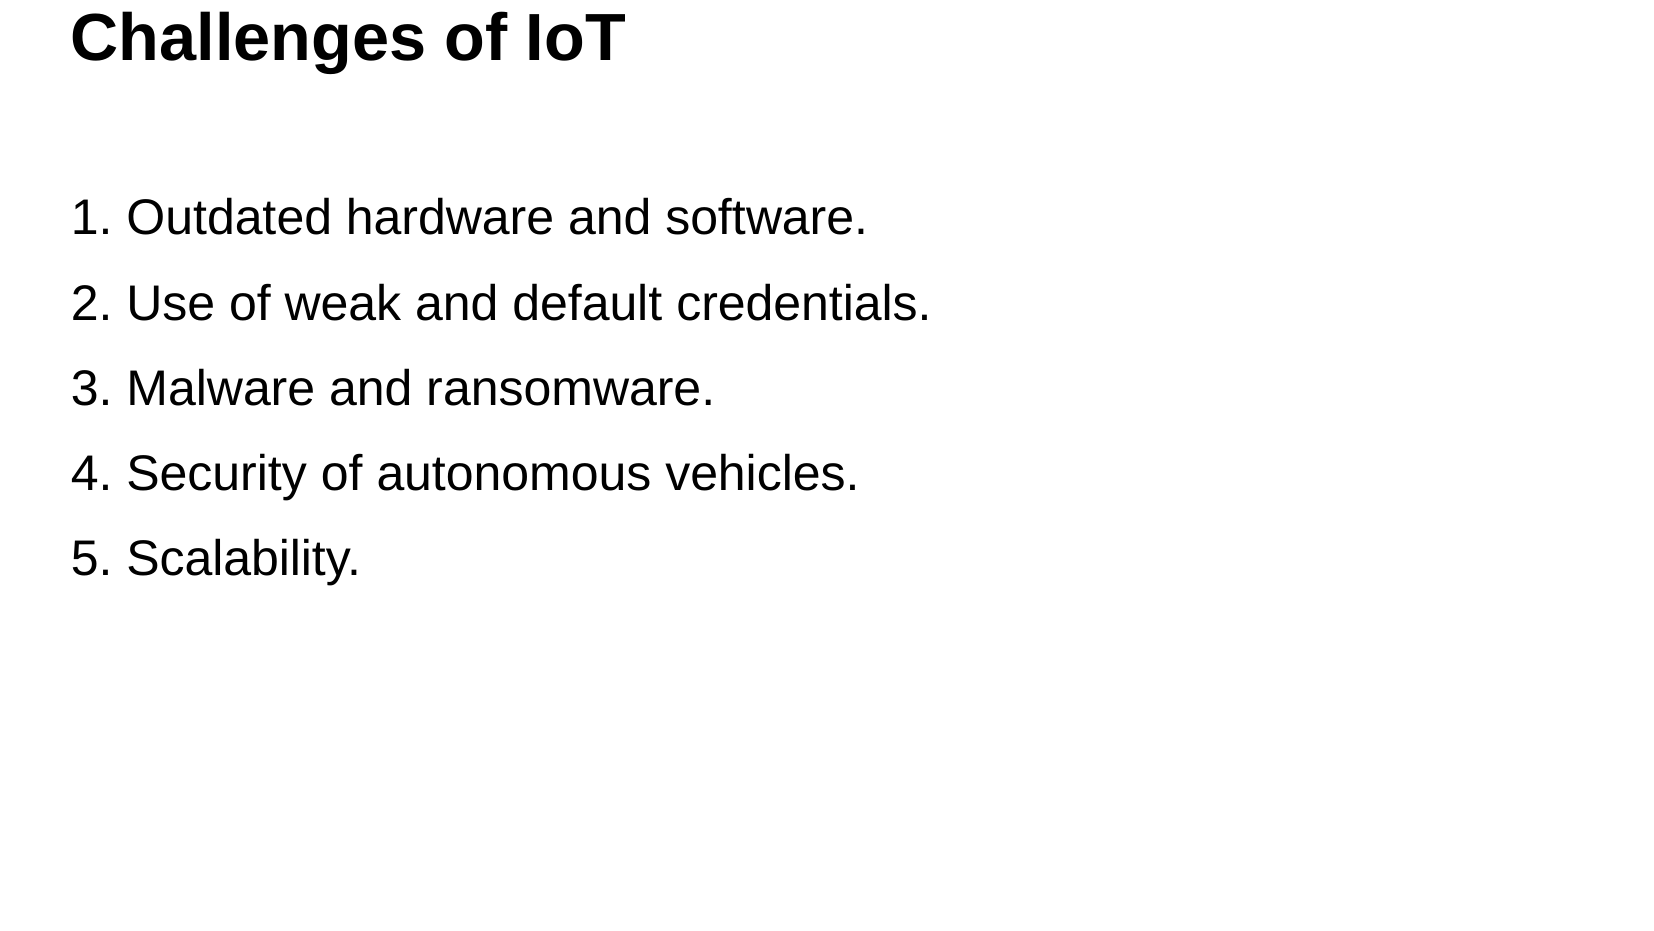

# Challenges of IoT
1. Outdated hardware and software.
2. Use of weak and default credentials.
3. Malware and ransomware.
4. Security of autonomous vehicles.
5. Scalability.